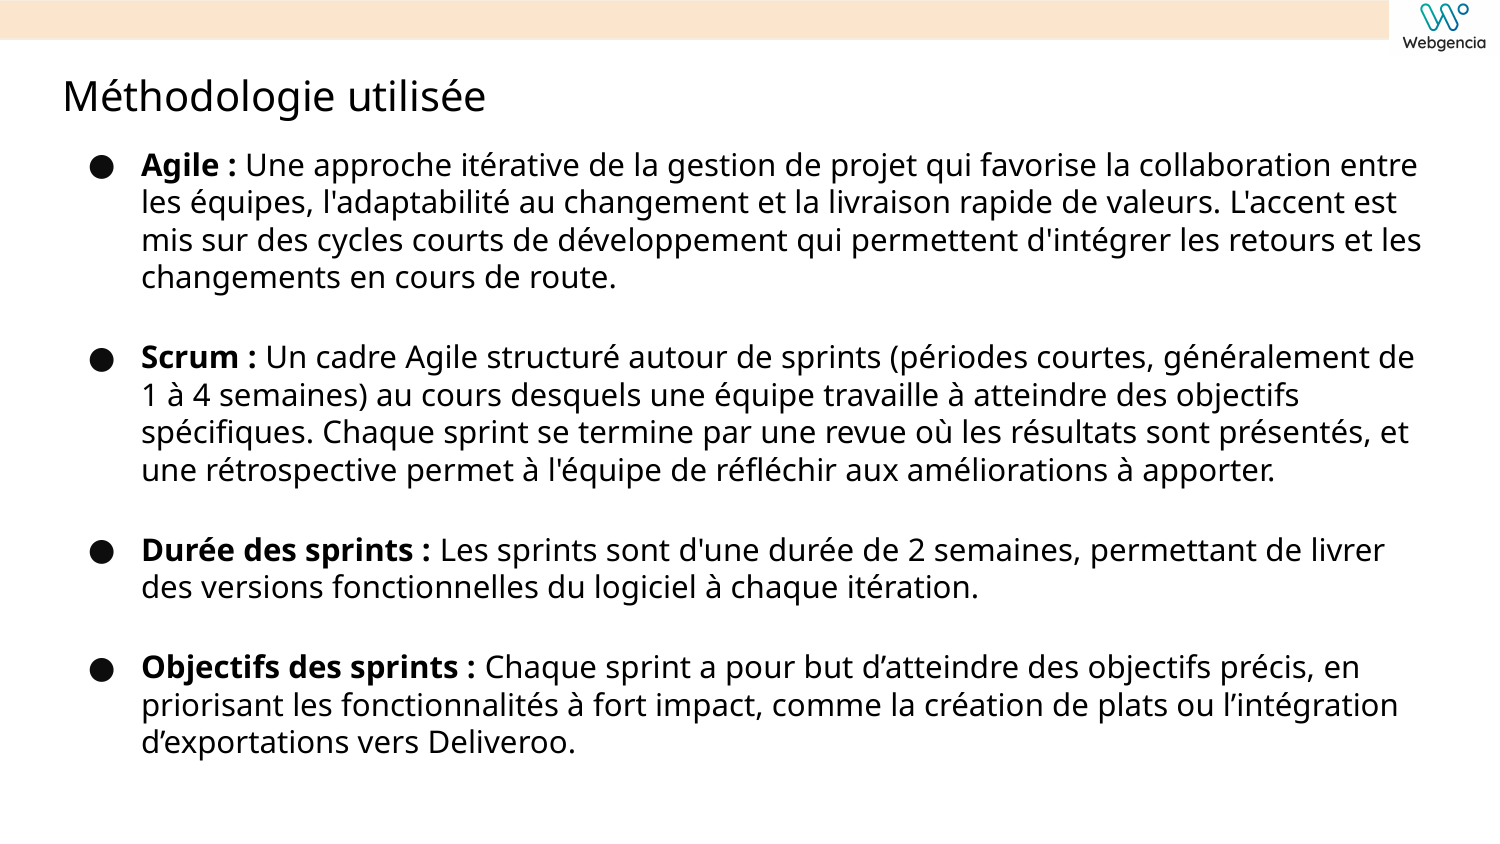

# Méthodologie utilisée
Agile : Une approche itérative de la gestion de projet qui favorise la collaboration entre les équipes, l'adaptabilité au changement et la livraison rapide de valeurs. L'accent est mis sur des cycles courts de développement qui permettent d'intégrer les retours et les changements en cours de route.
Scrum : Un cadre Agile structuré autour de sprints (périodes courtes, généralement de 1 à 4 semaines) au cours desquels une équipe travaille à atteindre des objectifs spécifiques. Chaque sprint se termine par une revue où les résultats sont présentés, et une rétrospective permet à l'équipe de réfléchir aux améliorations à apporter.
Durée des sprints : Les sprints sont d'une durée de 2 semaines, permettant de livrer des versions fonctionnelles du logiciel à chaque itération.
Objectifs des sprints : Chaque sprint a pour but d’atteindre des objectifs précis, en priorisant les fonctionnalités à fort impact, comme la création de plats ou l’intégration d’exportations vers Deliveroo.